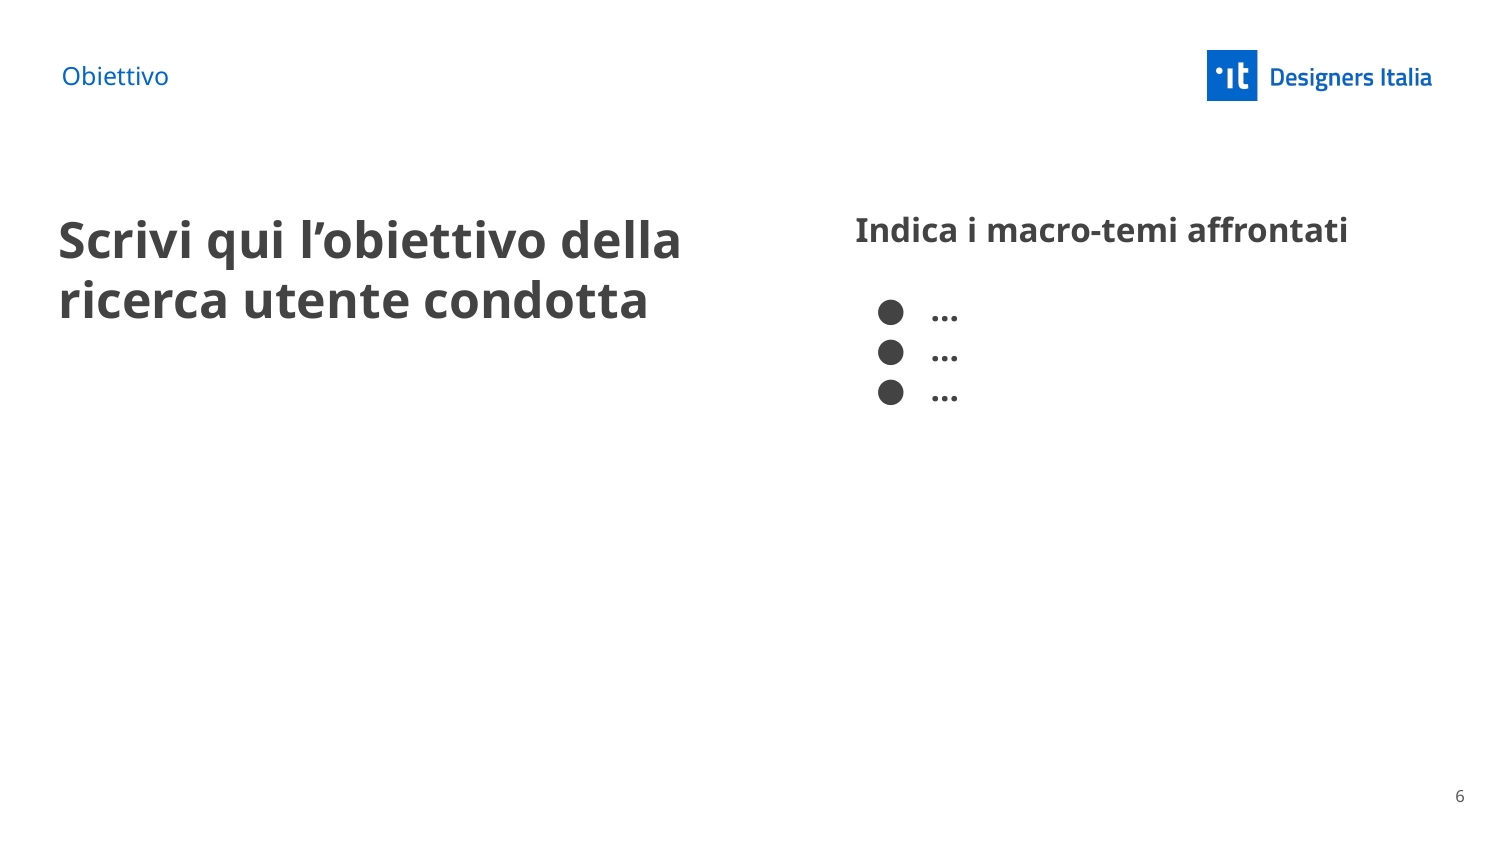

Obiettivo
Scrivi qui l’obiettivo della
ricerca utente condotta
Indica i macro-temi affrontati
…
…
...